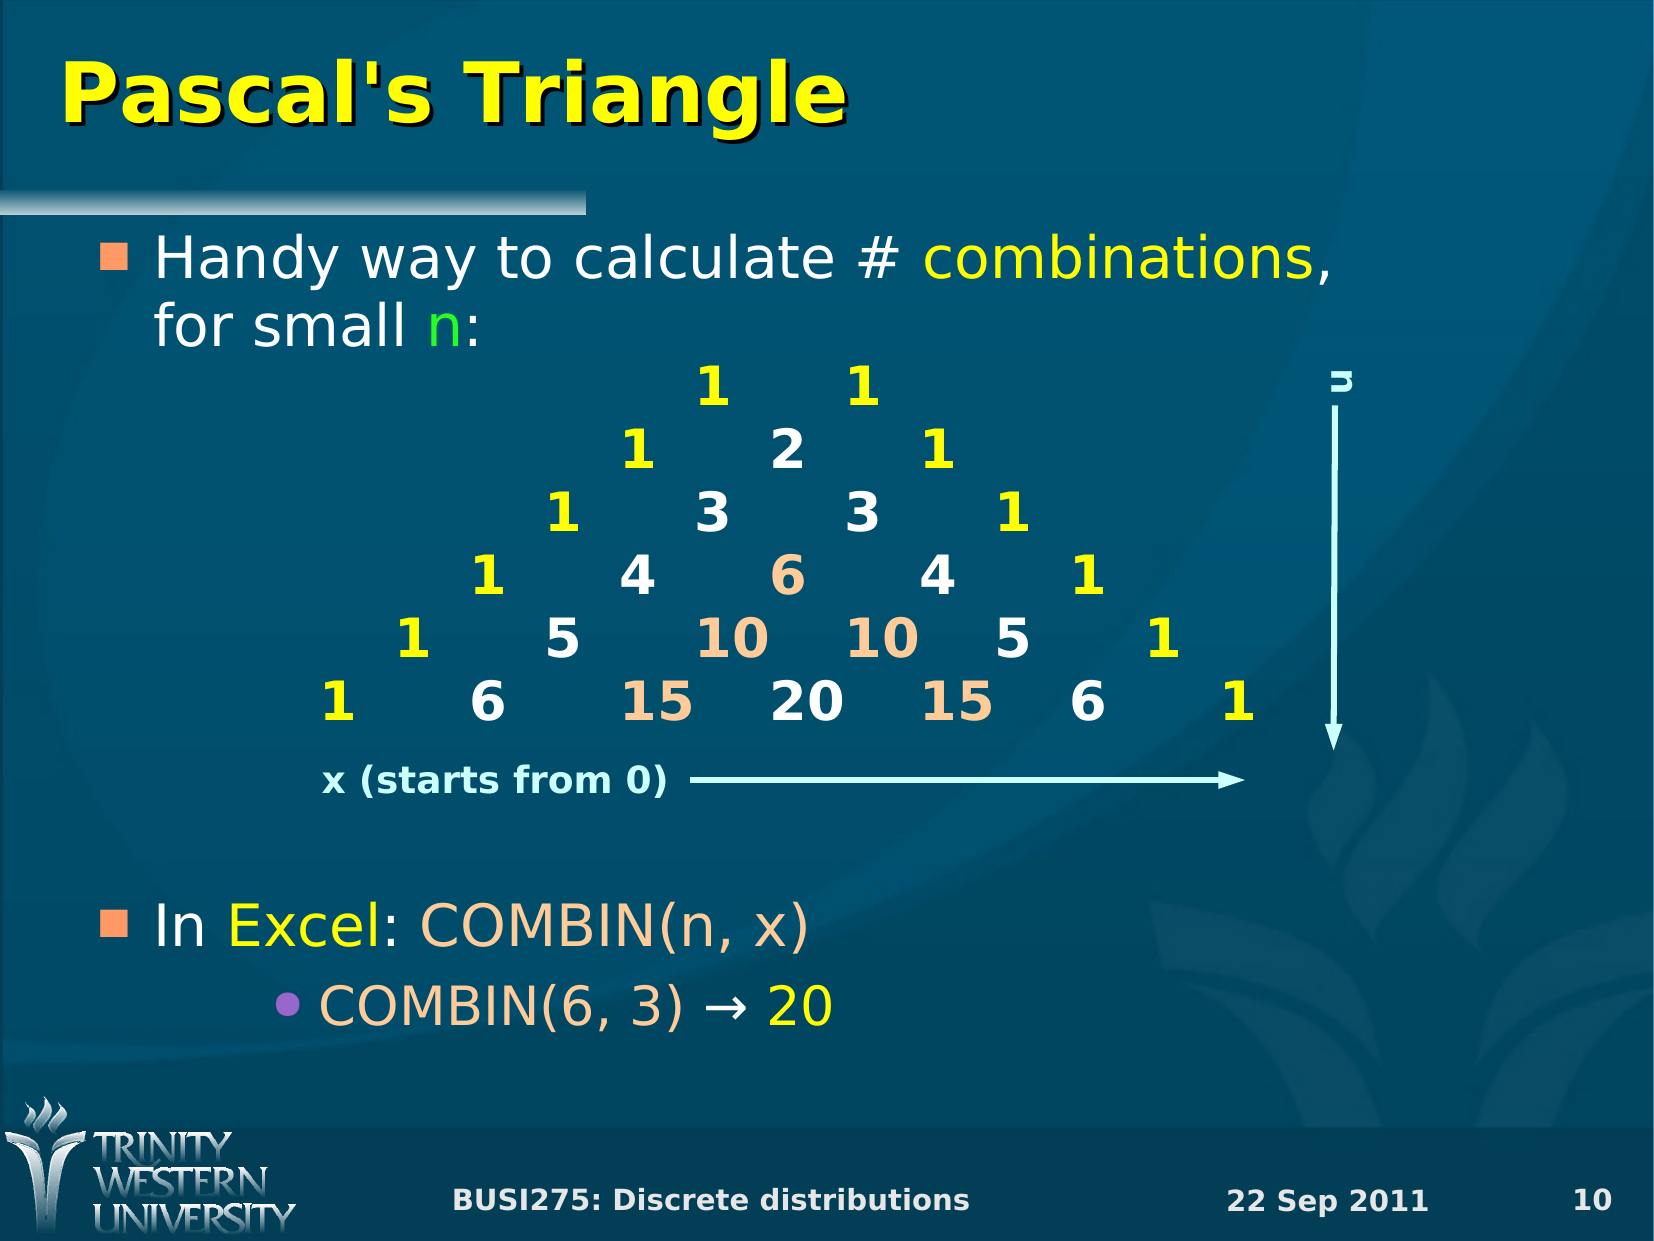

# Pascal's Triangle
Handy way to calculate # combinations,
for small n:
1		1
1		2		1
1		3		3		1
1		4		6		4		1
1		5		10	10	5		1
1		6		15	20	15	6		1
n
x (starts from 0)
In Excel: COMBIN(n, x)
COMBIN(6, 3) → 20
BUSI275: Discrete distributions
22 Sep 2011
10